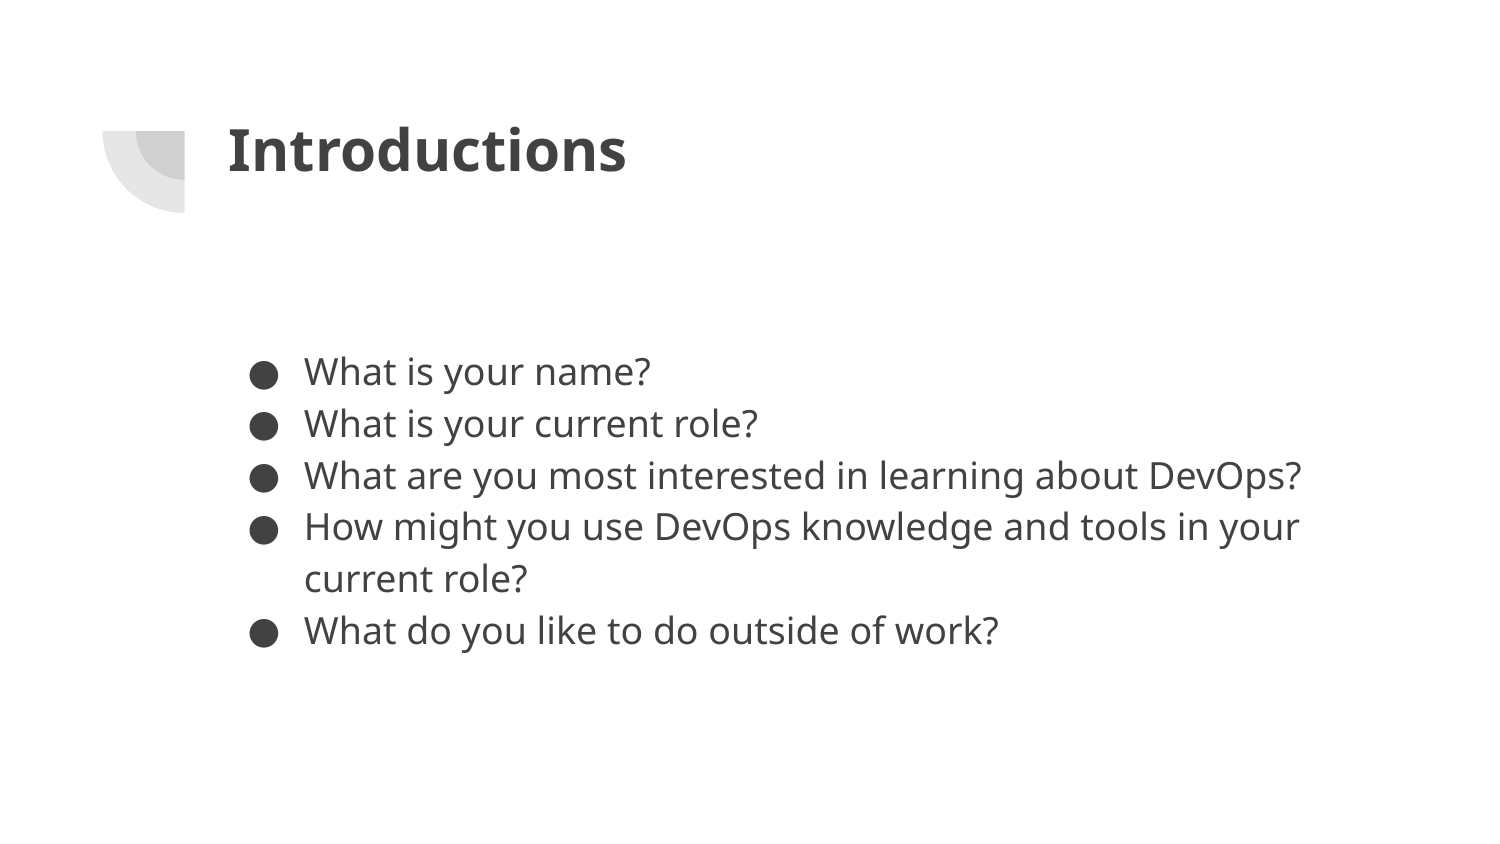

# Introductions
What is your name?
What is your current role?
What are you most interested in learning about DevOps?
How might you use DevOps knowledge and tools in your current role?
What do you like to do outside of work?